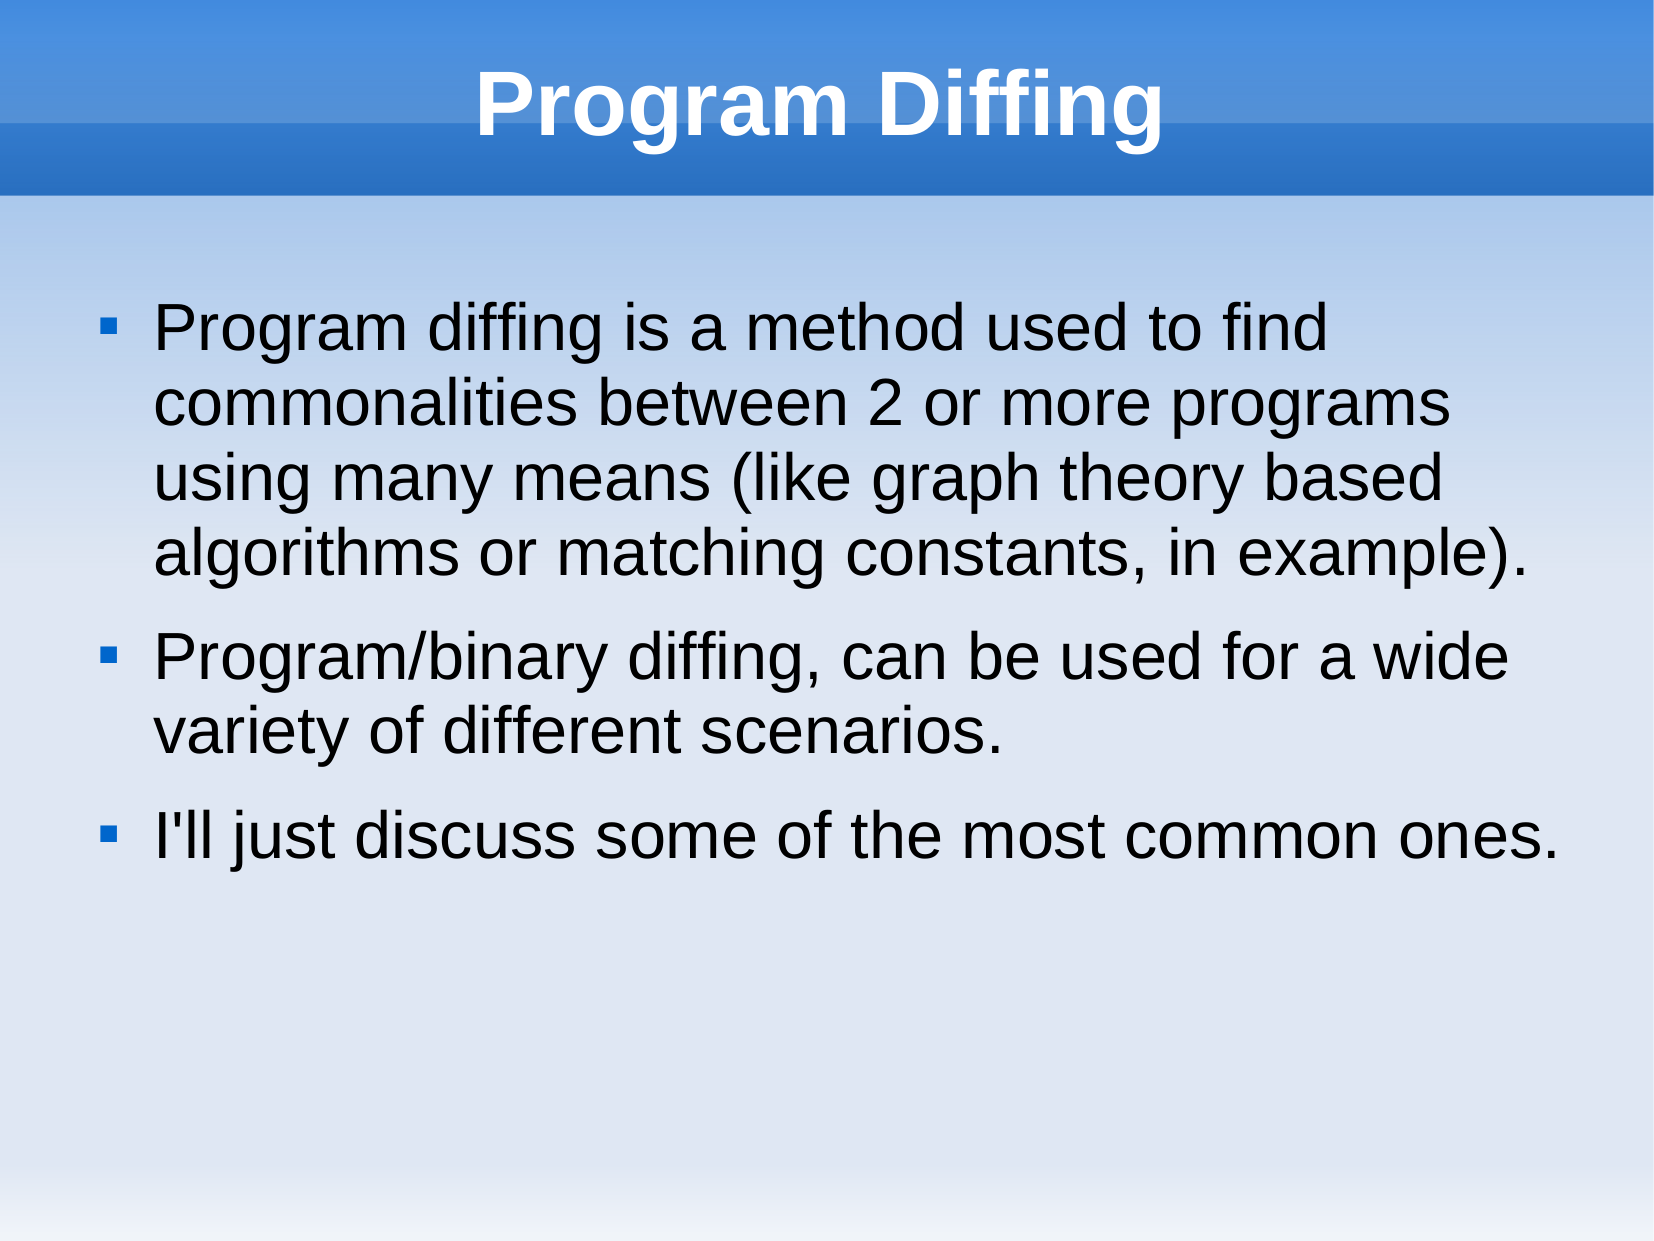

# Program Diffing
Program diffing is a method used to find commonalities between 2 or more programs using many means (like graph theory based algorithms or matching constants, in example).
Program/binary diffing, can be used for a wide variety of different scenarios.
I'll just discuss some of the most common ones.